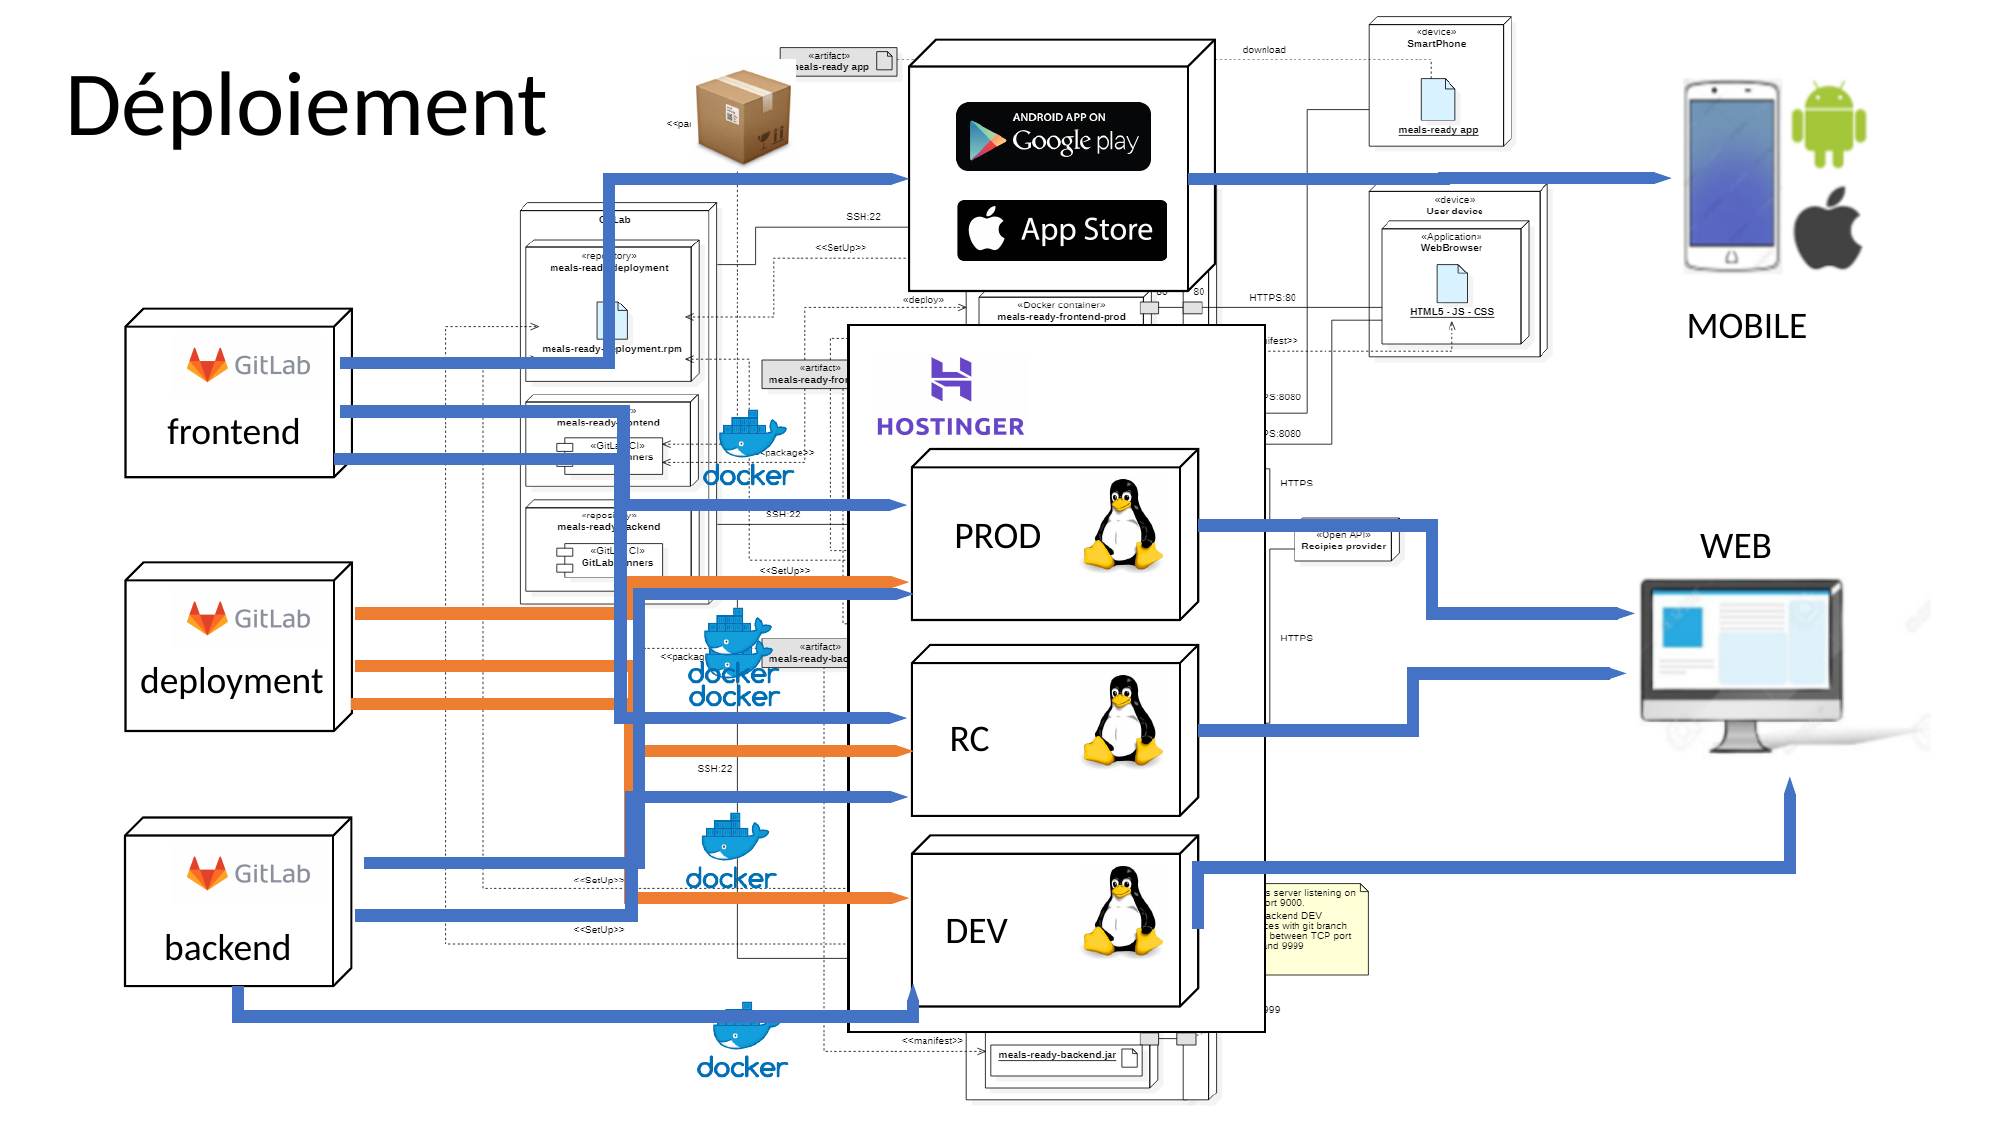

Déploiement
MOBILE
frontend
PROD
RC
DEV
WEB
deployment
backend